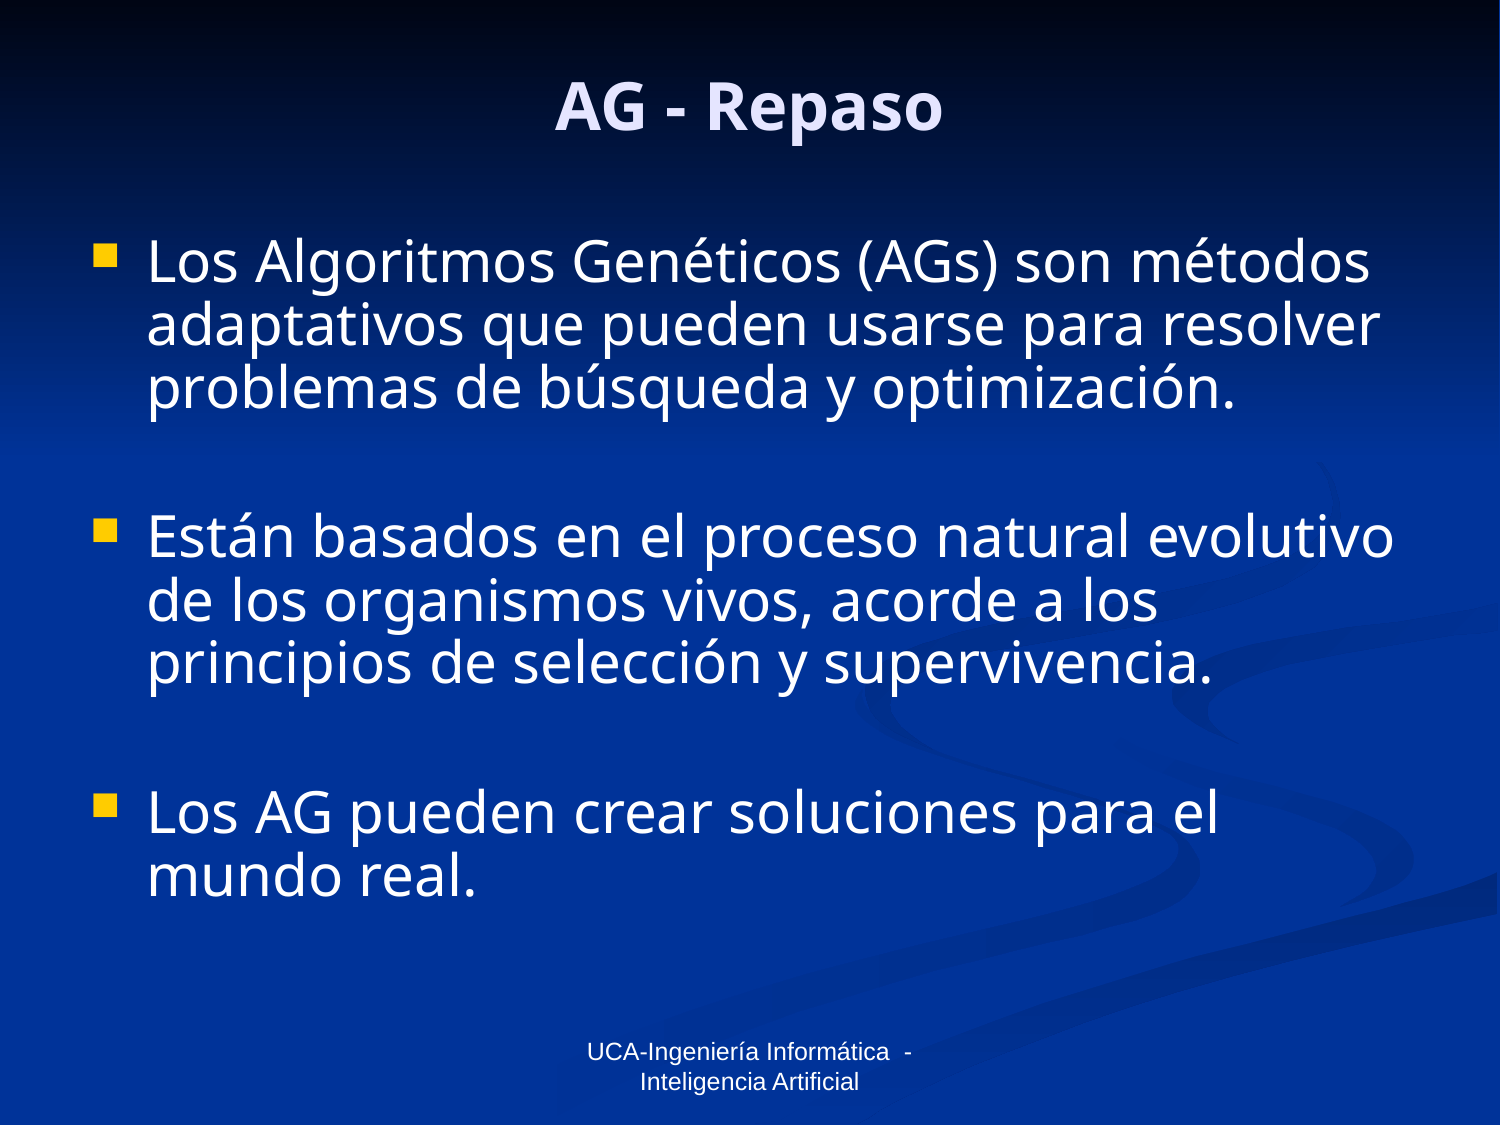

# AG - Repaso
Los Algoritmos Genéticos (AGs) son métodos adaptativos que pueden usarse para resolver problemas de búsqueda y optimización.
Están basados en el proceso natural evolutivo de los organismos vivos, acorde a los principios de selección y supervivencia.
Los AG pueden crear soluciones para el mundo real.
UCA-Ingeniería Informática - Inteligencia Artificial